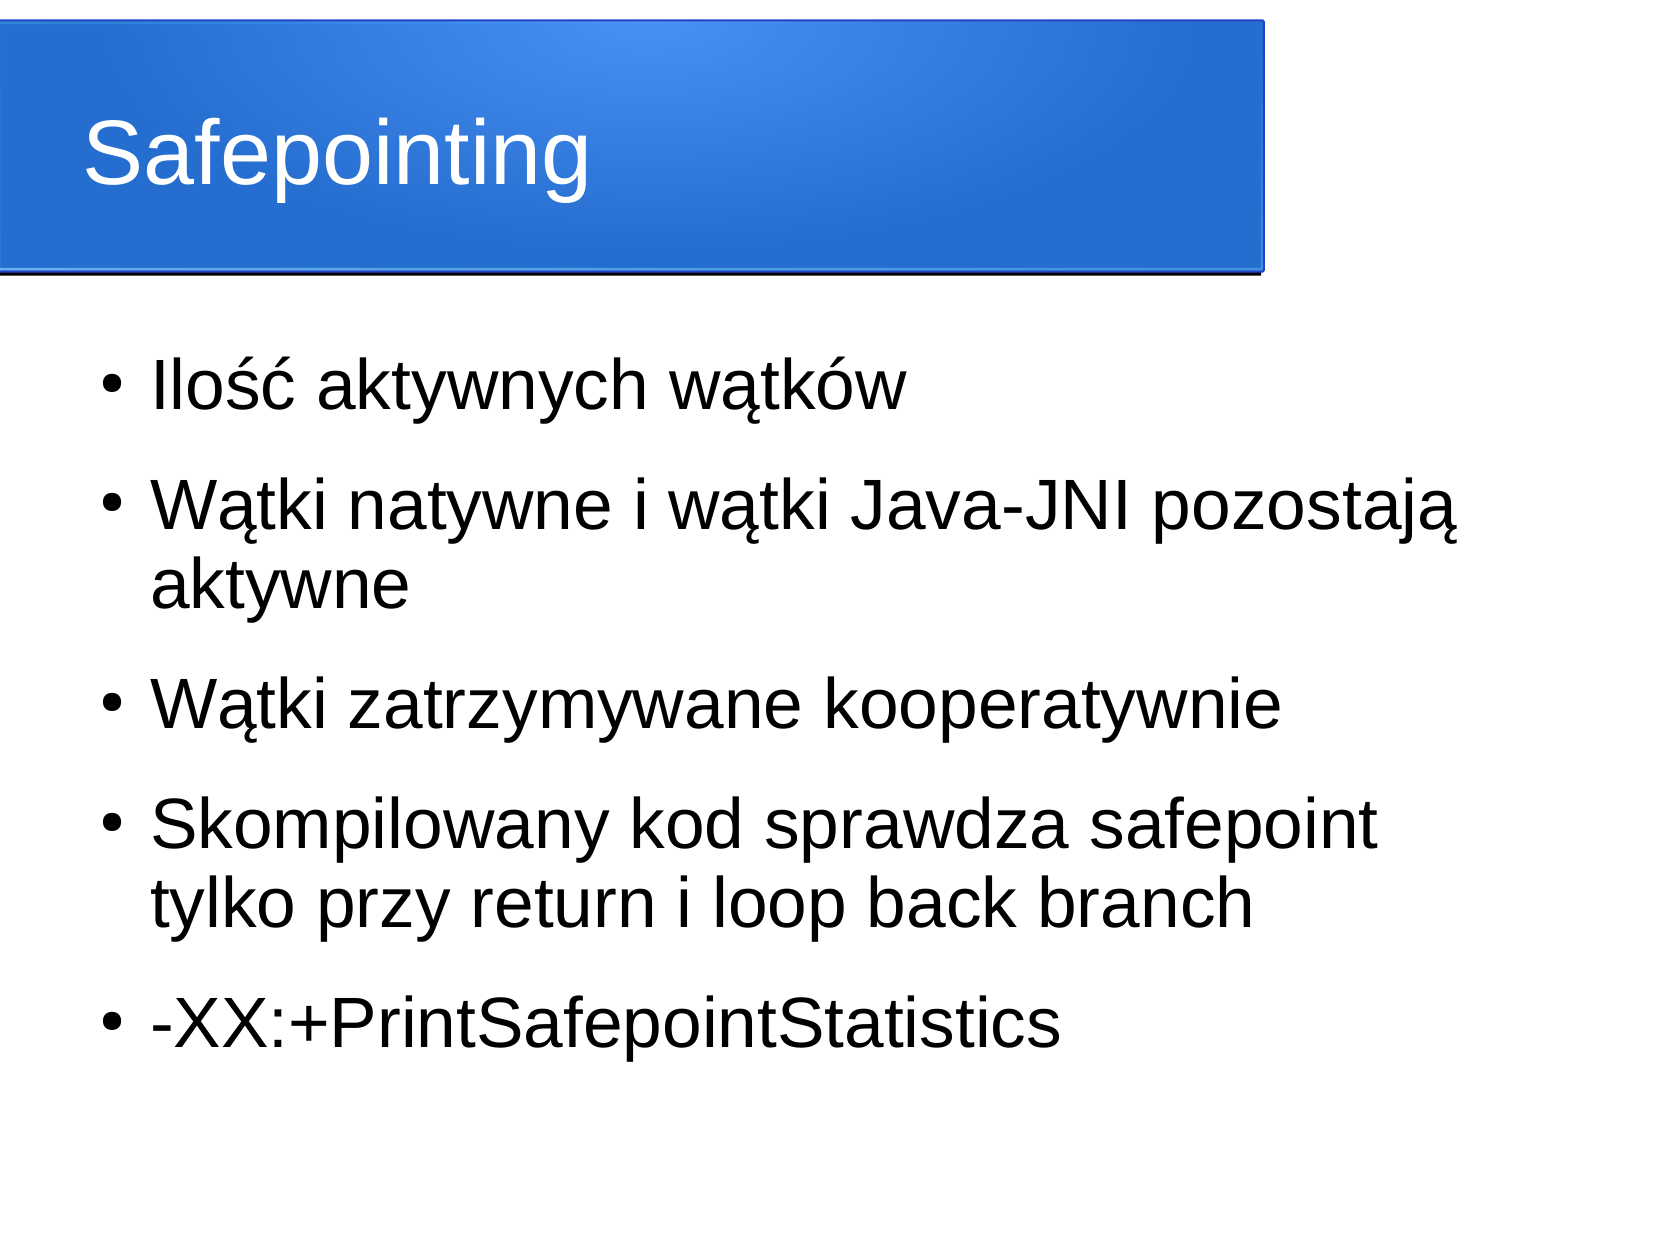

# Safepointing
Ilość aktywnych wątków
Wątki natywne i wątki Java-JNI pozostają aktywne
Wątki zatrzymywane kooperatywnie
Skompilowany kod sprawdza safepoint tylko przy return i loop back branch
-XX:+PrintSafepointStatistics